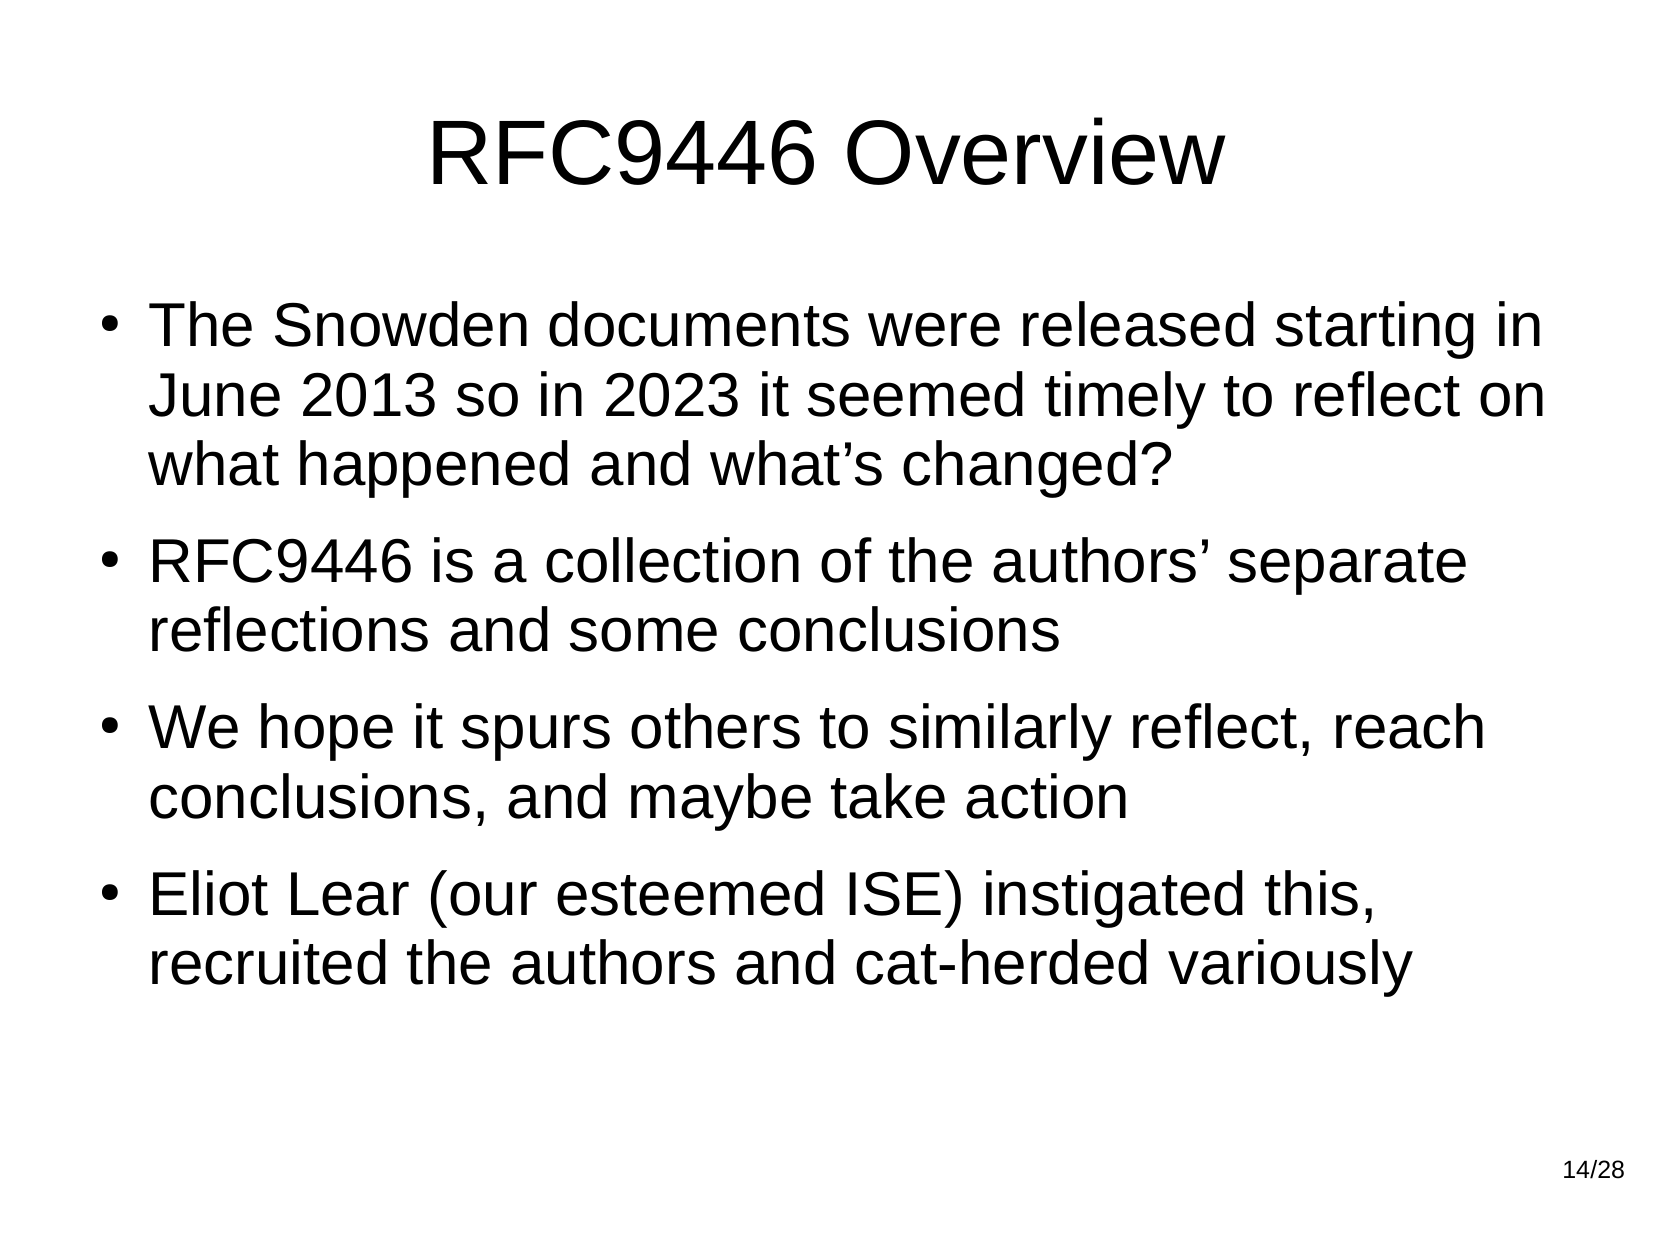

# RFC9446 Overview
The Snowden documents were released starting in June 2013 so in 2023 it seemed timely to reflect on what happened and what’s changed?
RFC9446 is a collection of the authors’ separate reflections and some conclusions
We hope it spurs others to similarly reflect, reach conclusions, and maybe take action
Eliot Lear (our esteemed ISE) instigated this, recruited the authors and cat-herded variously